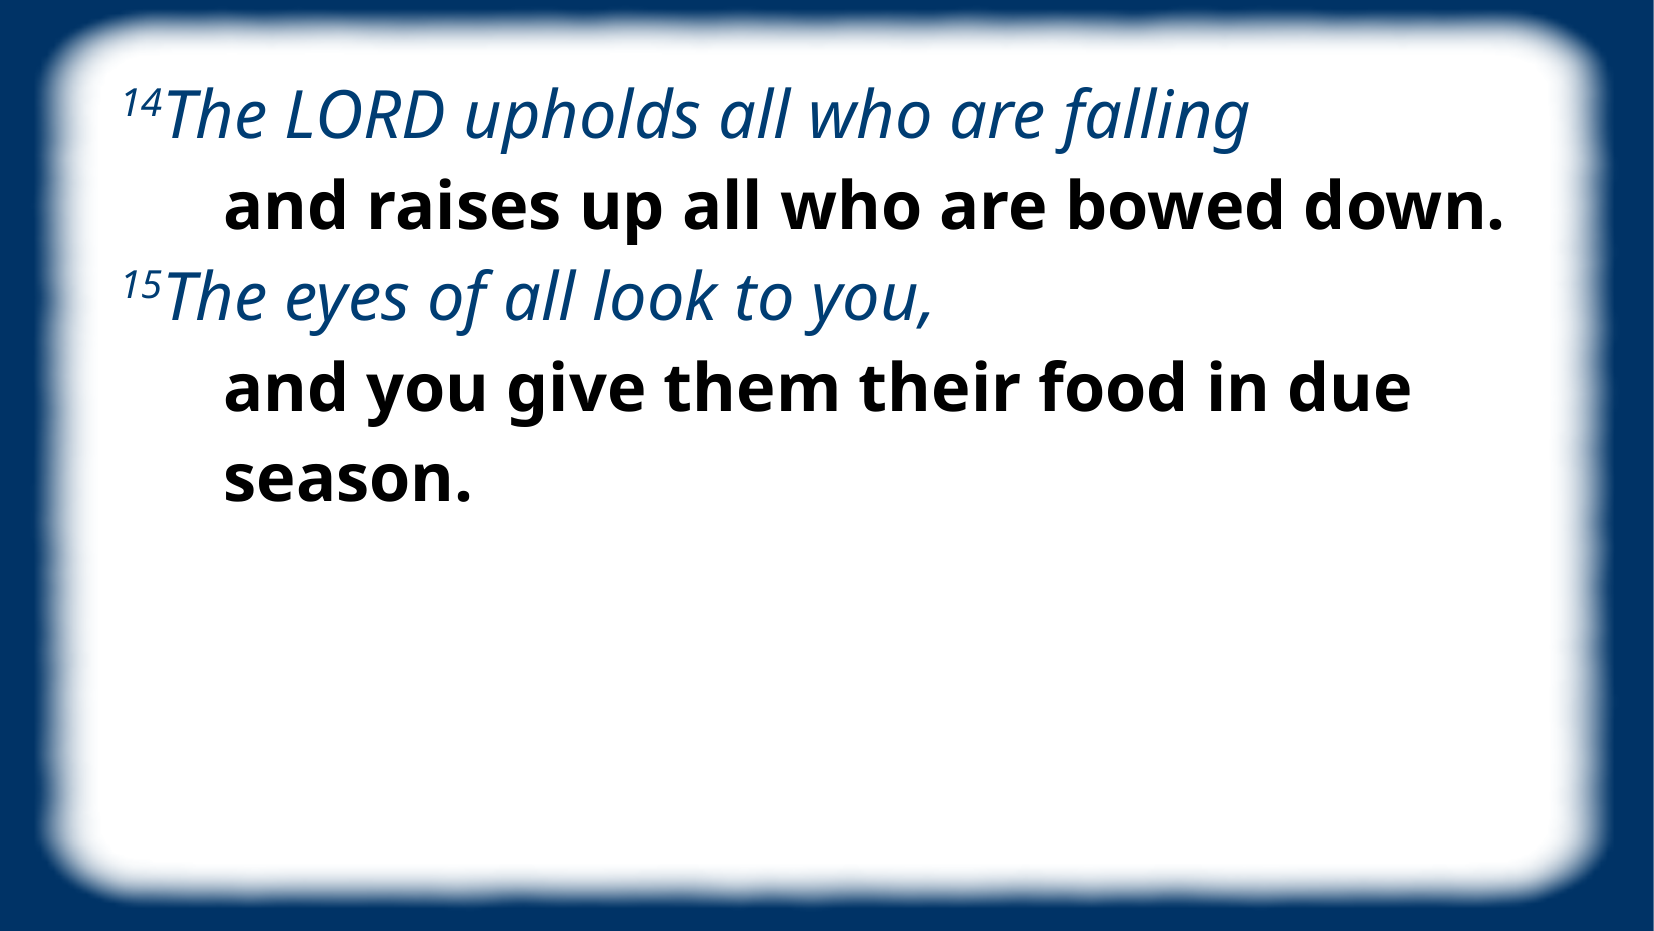

14The LORD upholds all who are falling
 and raises up all who are bowed down.
15The eyes of all look to you,
 and you give them their food in due
 season.